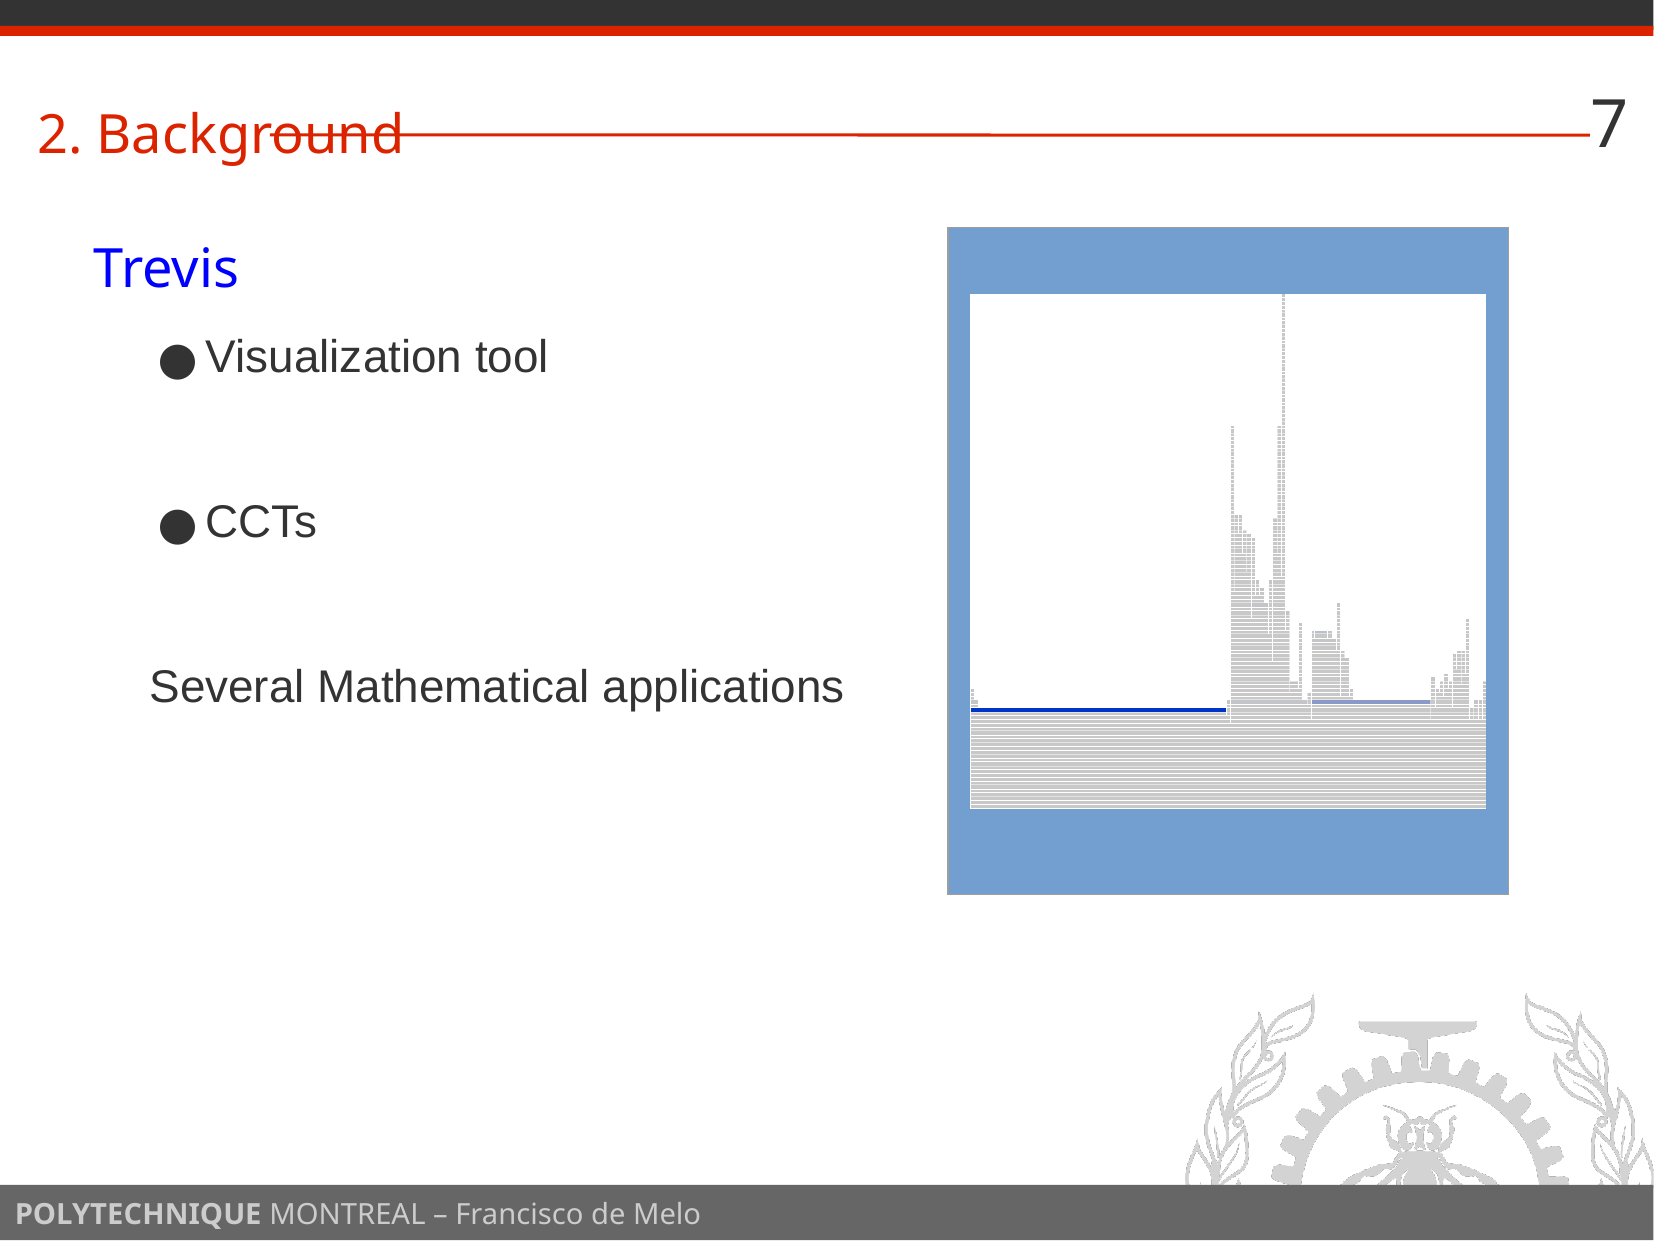

7
2. Background
Trevis
| |
| --- |
Visualization tool
CCTs
Several Mathematical applications
POLYTECHNIQUE MONTREAL – Francisco de Melo